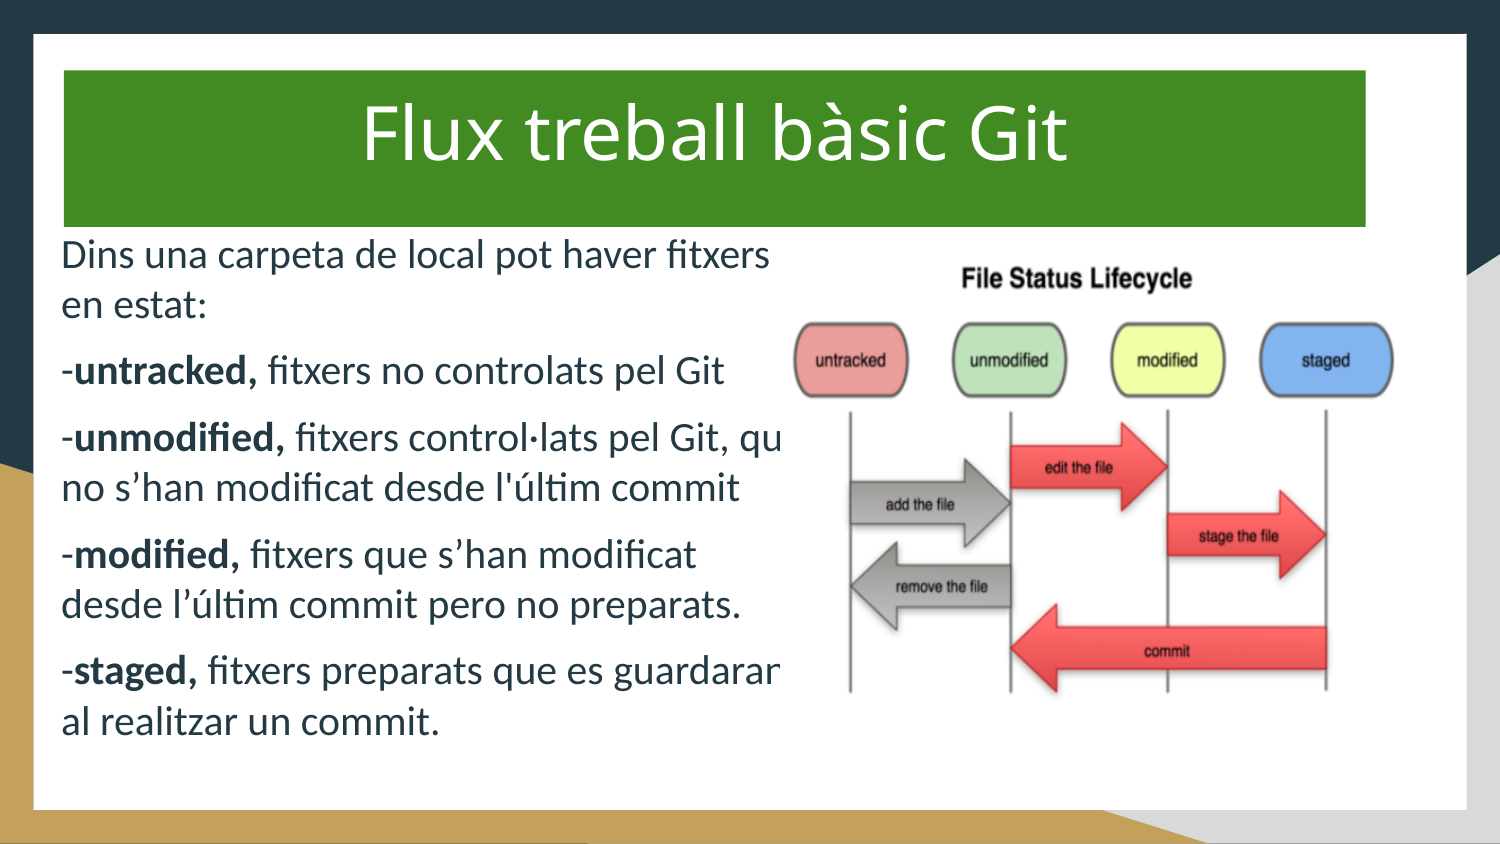

# Flux treball bàsic Git
Dins una carpeta de local pot haver fitxers en estat:
-untracked, fitxers no controlats pel Git
-unmodified, fitxers control·lats pel Git, que no s’han modificat desde l'últim commit
-modified, fitxers que s’han modificat desde l’últim commit pero no preparats.
-staged, fitxers preparats que es guardaran al realitzar un commit.